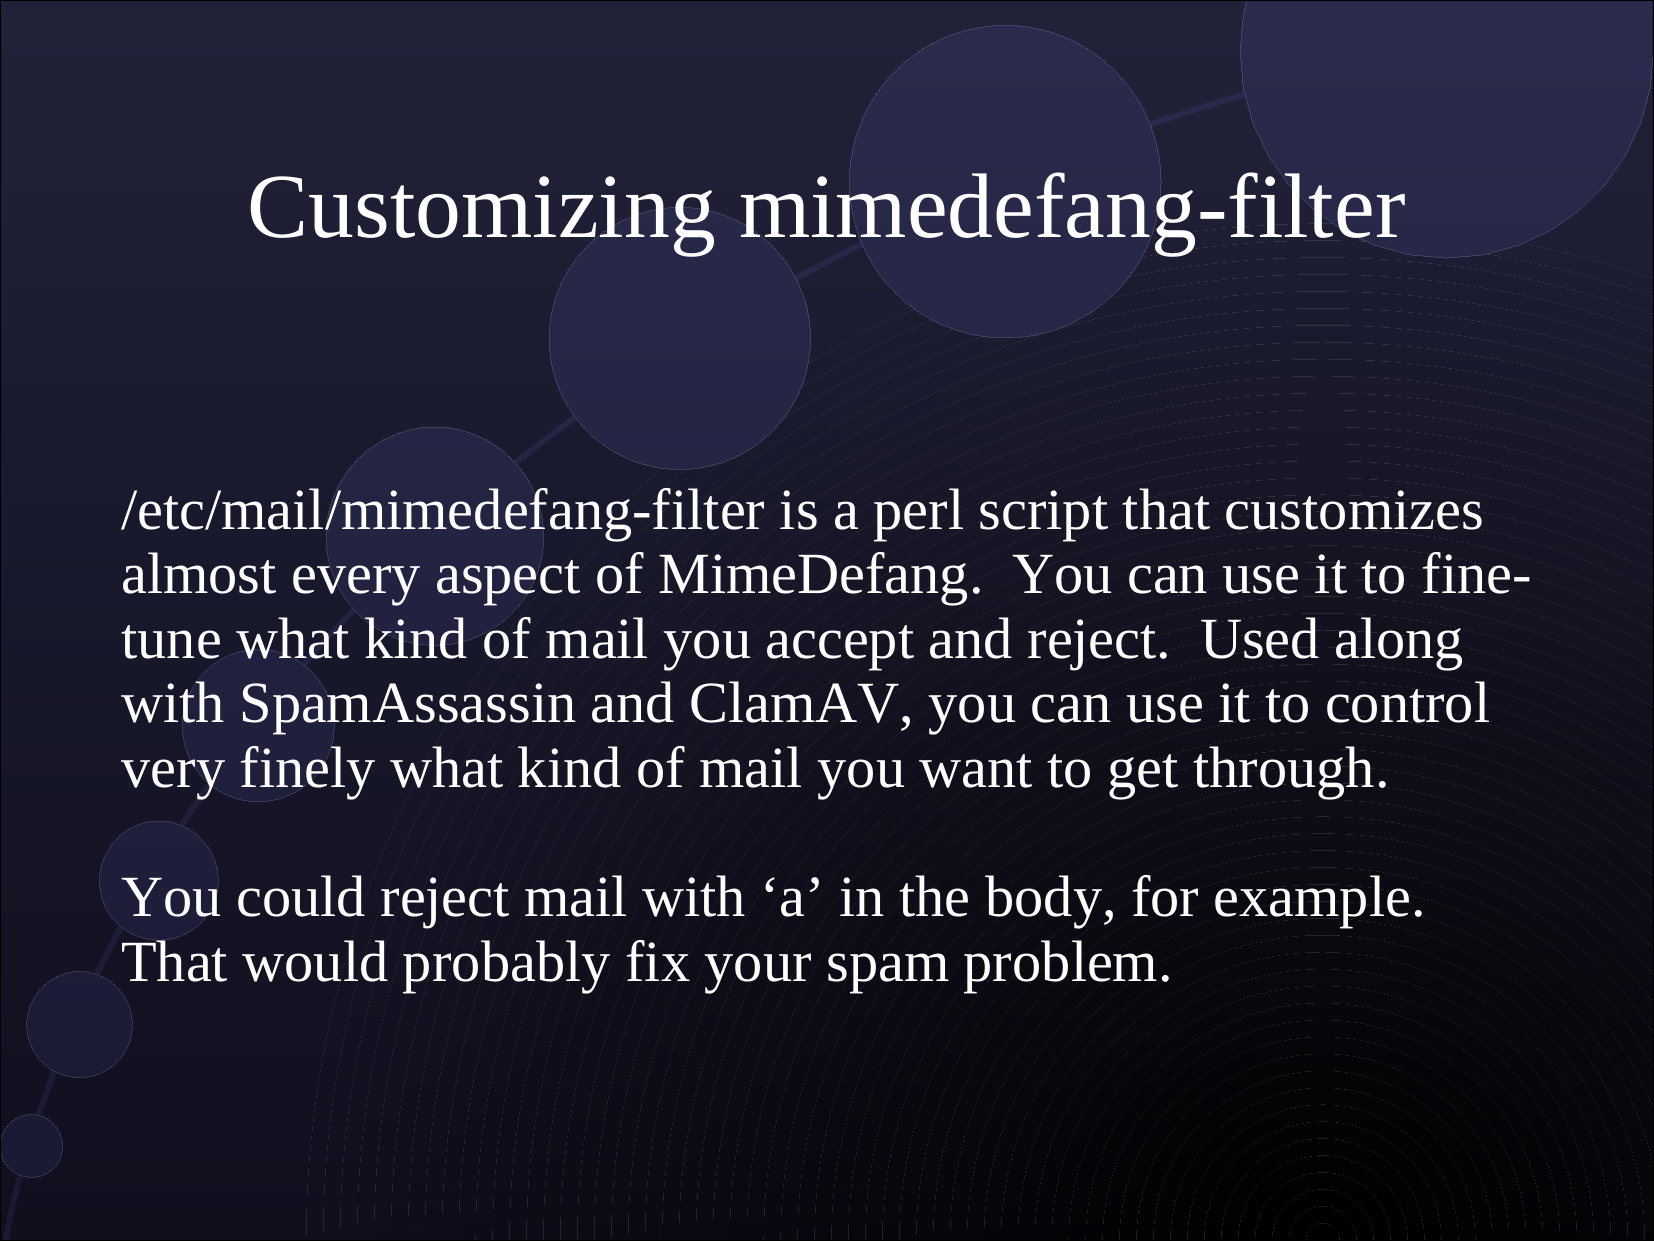

# Customizing mimedefang-filter
/etc/mail/mimedefang-filter is a perl script that customizes almost every aspect of MimeDefang. You can use it to fine-tune what kind of mail you accept and reject. Used along with SpamAssassin and ClamAV, you can use it to control very finely what kind of mail you want to get through.
You could reject mail with ‘a’ in the body, for example. That would probably fix your spam problem.